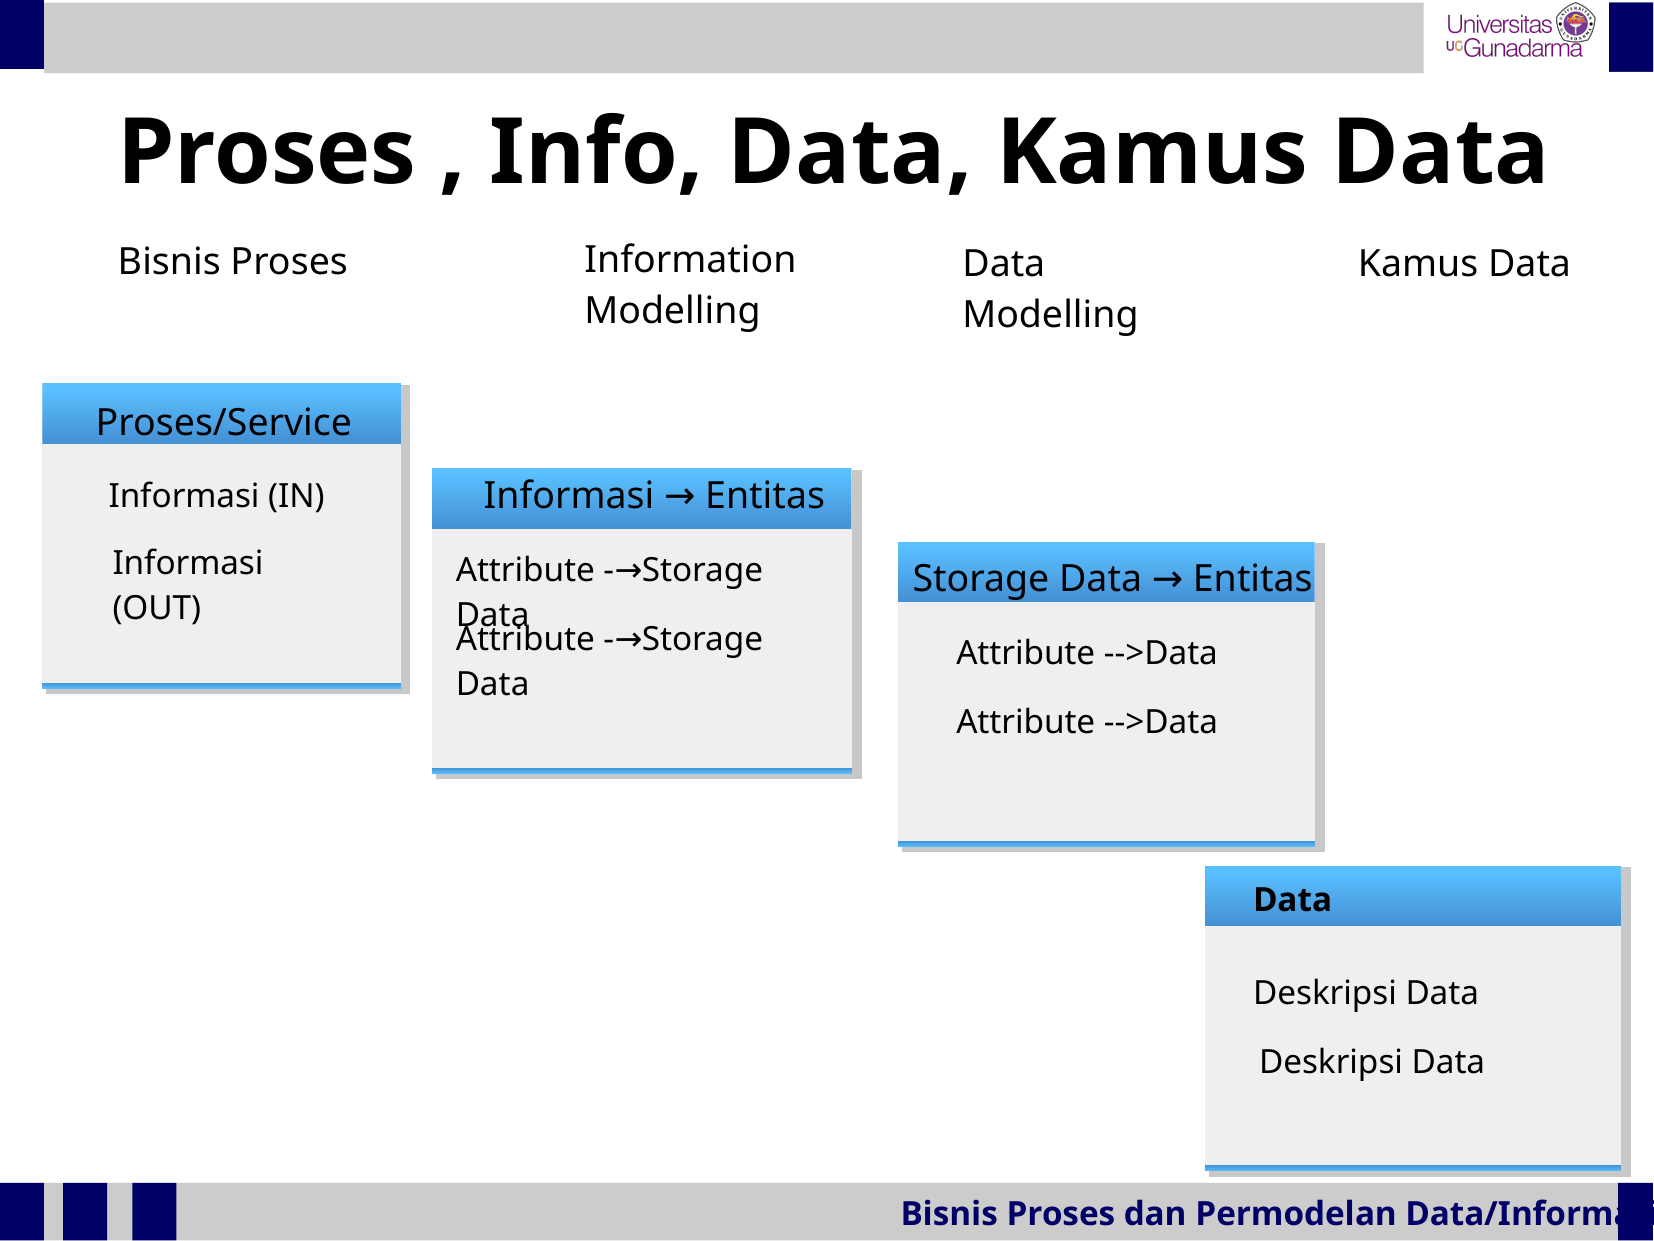

# Proses , Info, Data, Kamus Data
Information
Modelling
Bisnis Proses
Data
Modelling
Kamus Data
Proses/Service
Informasi → Entitas
Informasi (IN)
Informasi (OUT)
Attribute -→Storage Data
Storage Data → Entitas
Attribute -→Storage Data
Attribute -->Data
Attribute -->Data
Data
Deskripsi Data
Deskripsi Data